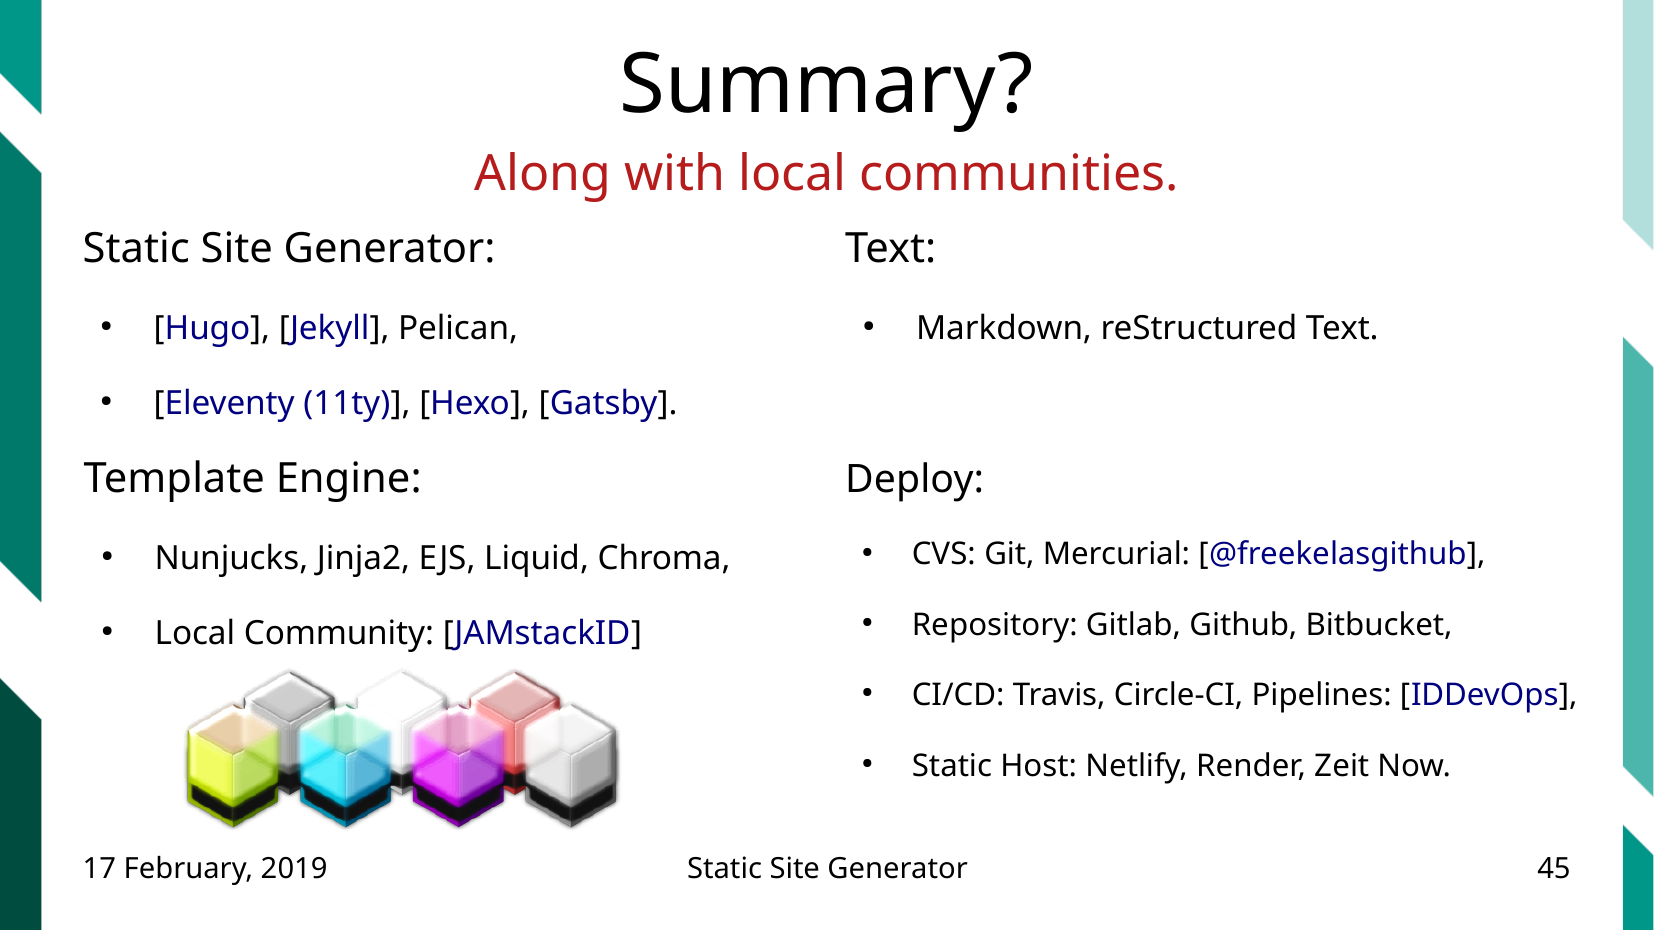

# Summary? Along with local communities.
Static Site Generator:
[Hugo], [Jekyll], Pelican,
[Eleventy (11ty)], [Hexo], [Gatsby].
Text:
Markdown, reStructured Text.
Template Engine:
Nunjucks, Jinja2, EJS, Liquid, Chroma,
Local Community: [JAMstackID]
Deploy:
CVS: Git, Mercurial: [@freekelasgithub],
Repository: Gitlab, Github, Bitbucket,
CI/CD: Travis, Circle-CI, Pipelines: [IDDevOps],
Static Host: Netlify, Render, Zeit Now.
17 February, 2019
Static Site Generator
45